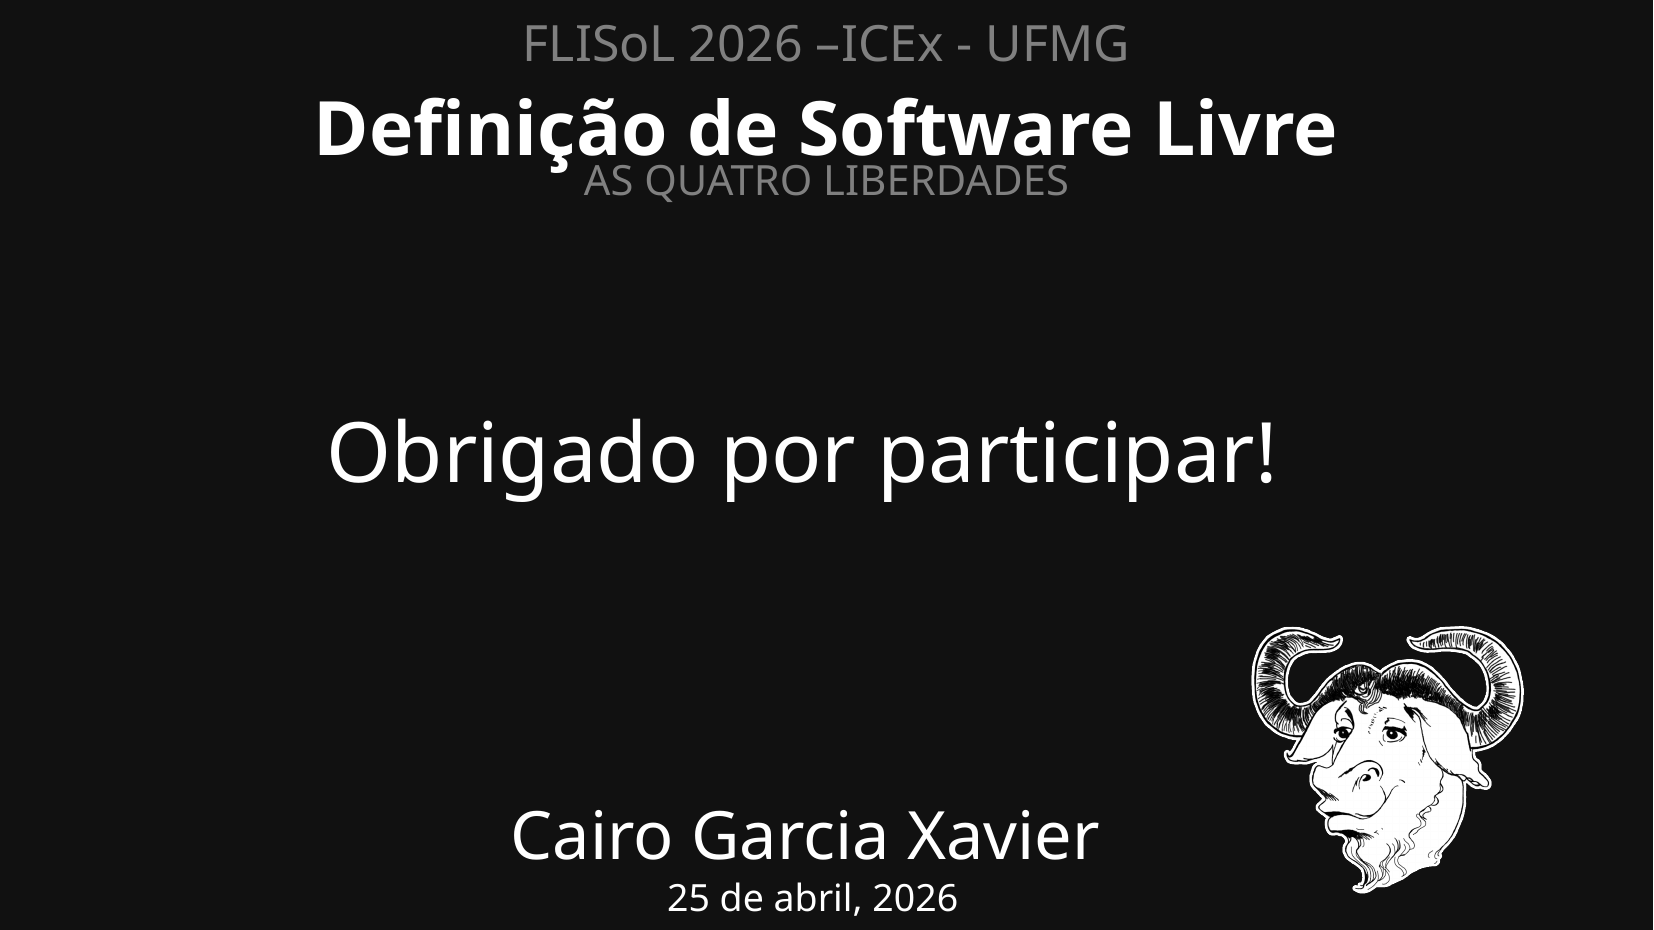

FLISoL 2026 –ICEx - UFMG
# Definição de Software Livre
AS QUATRO LIBERDADES
Obrigado por participar!
Cairo Garcia Xavier
25 de abril, 2026